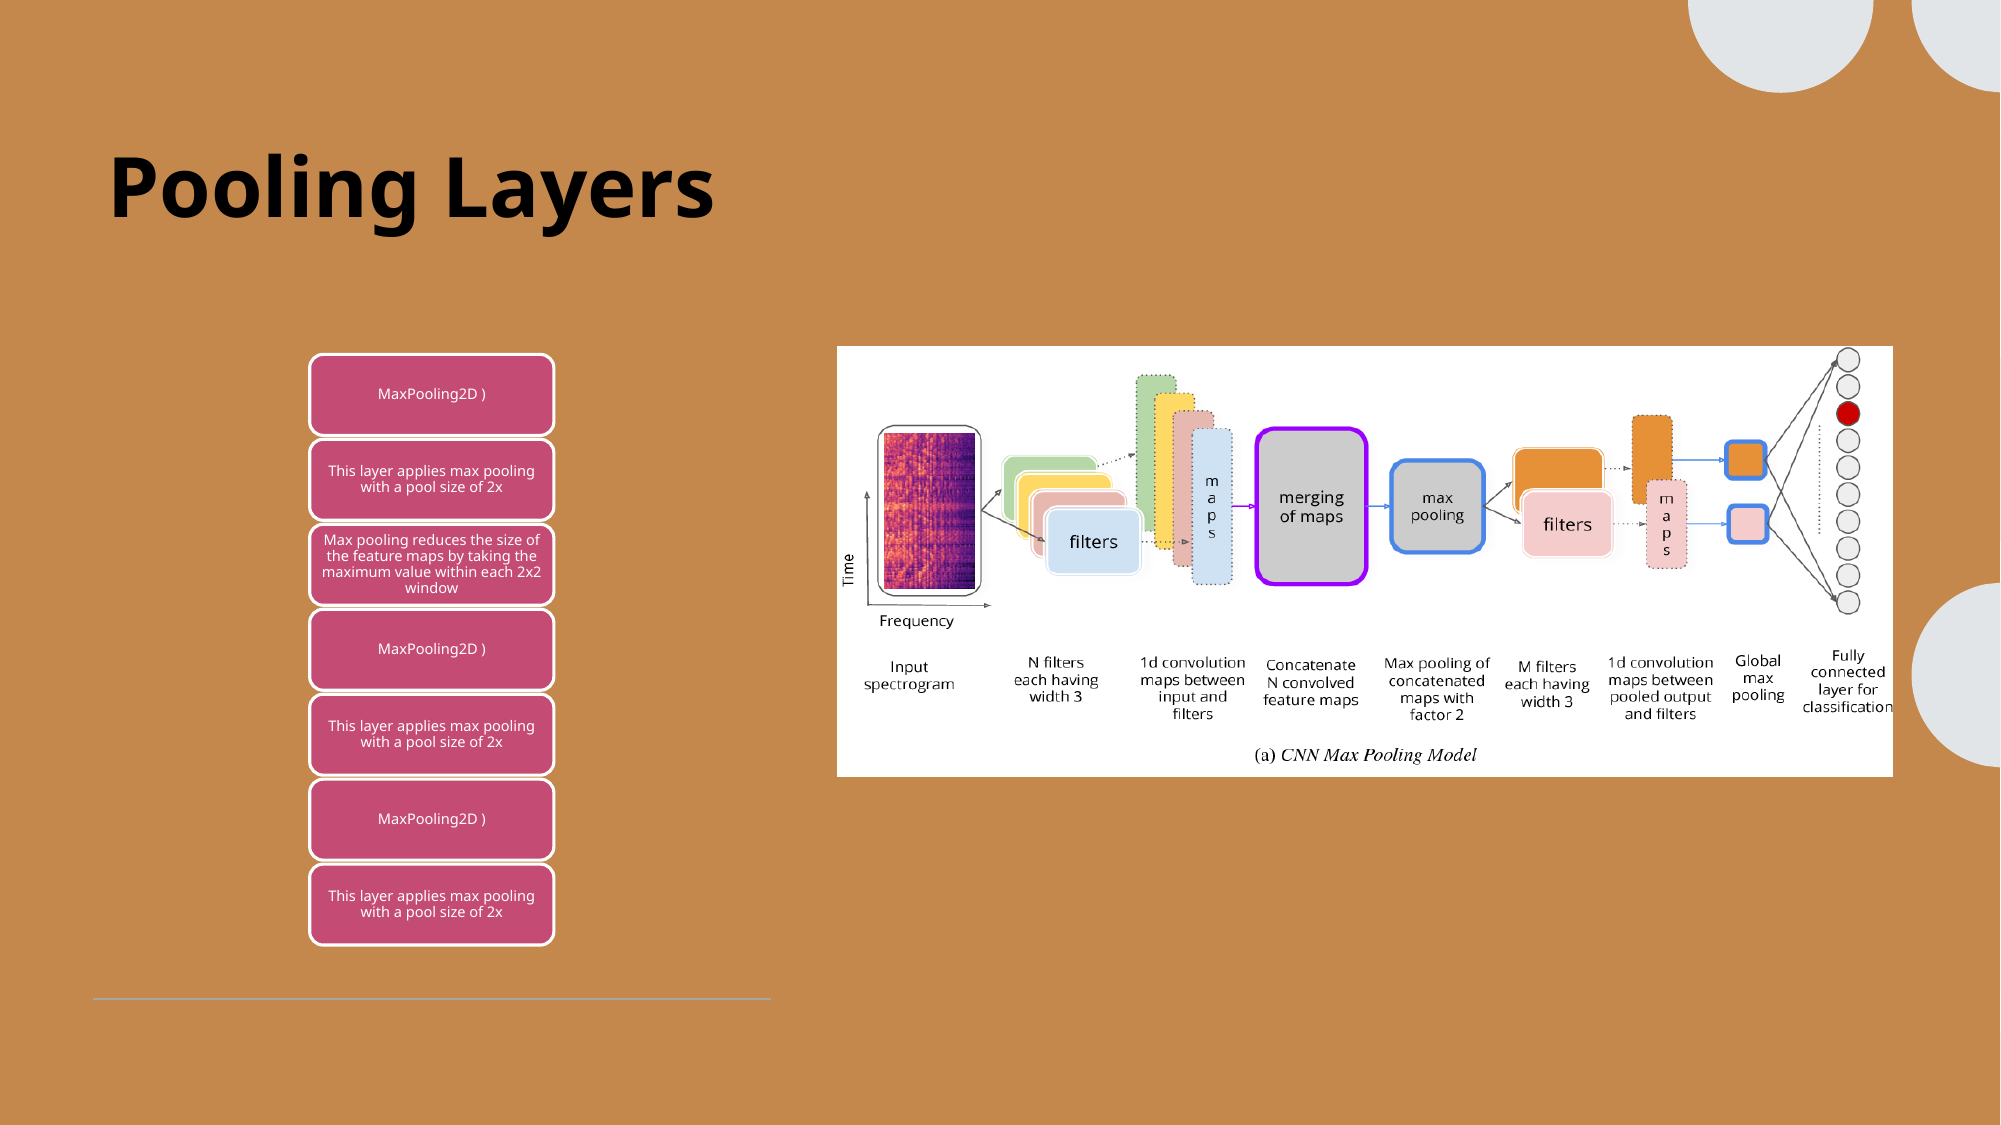

# Pooling Layers
MaxPooling2D )
This layer applies max pooling with a pool size of 2x
Max pooling reduces the size of the feature maps by taking the maximum value within each 2x2 window
MaxPooling2D )
This layer applies max pooling with a pool size of 2x
MaxPooling2D )
This layer applies max pooling with a pool size of 2x